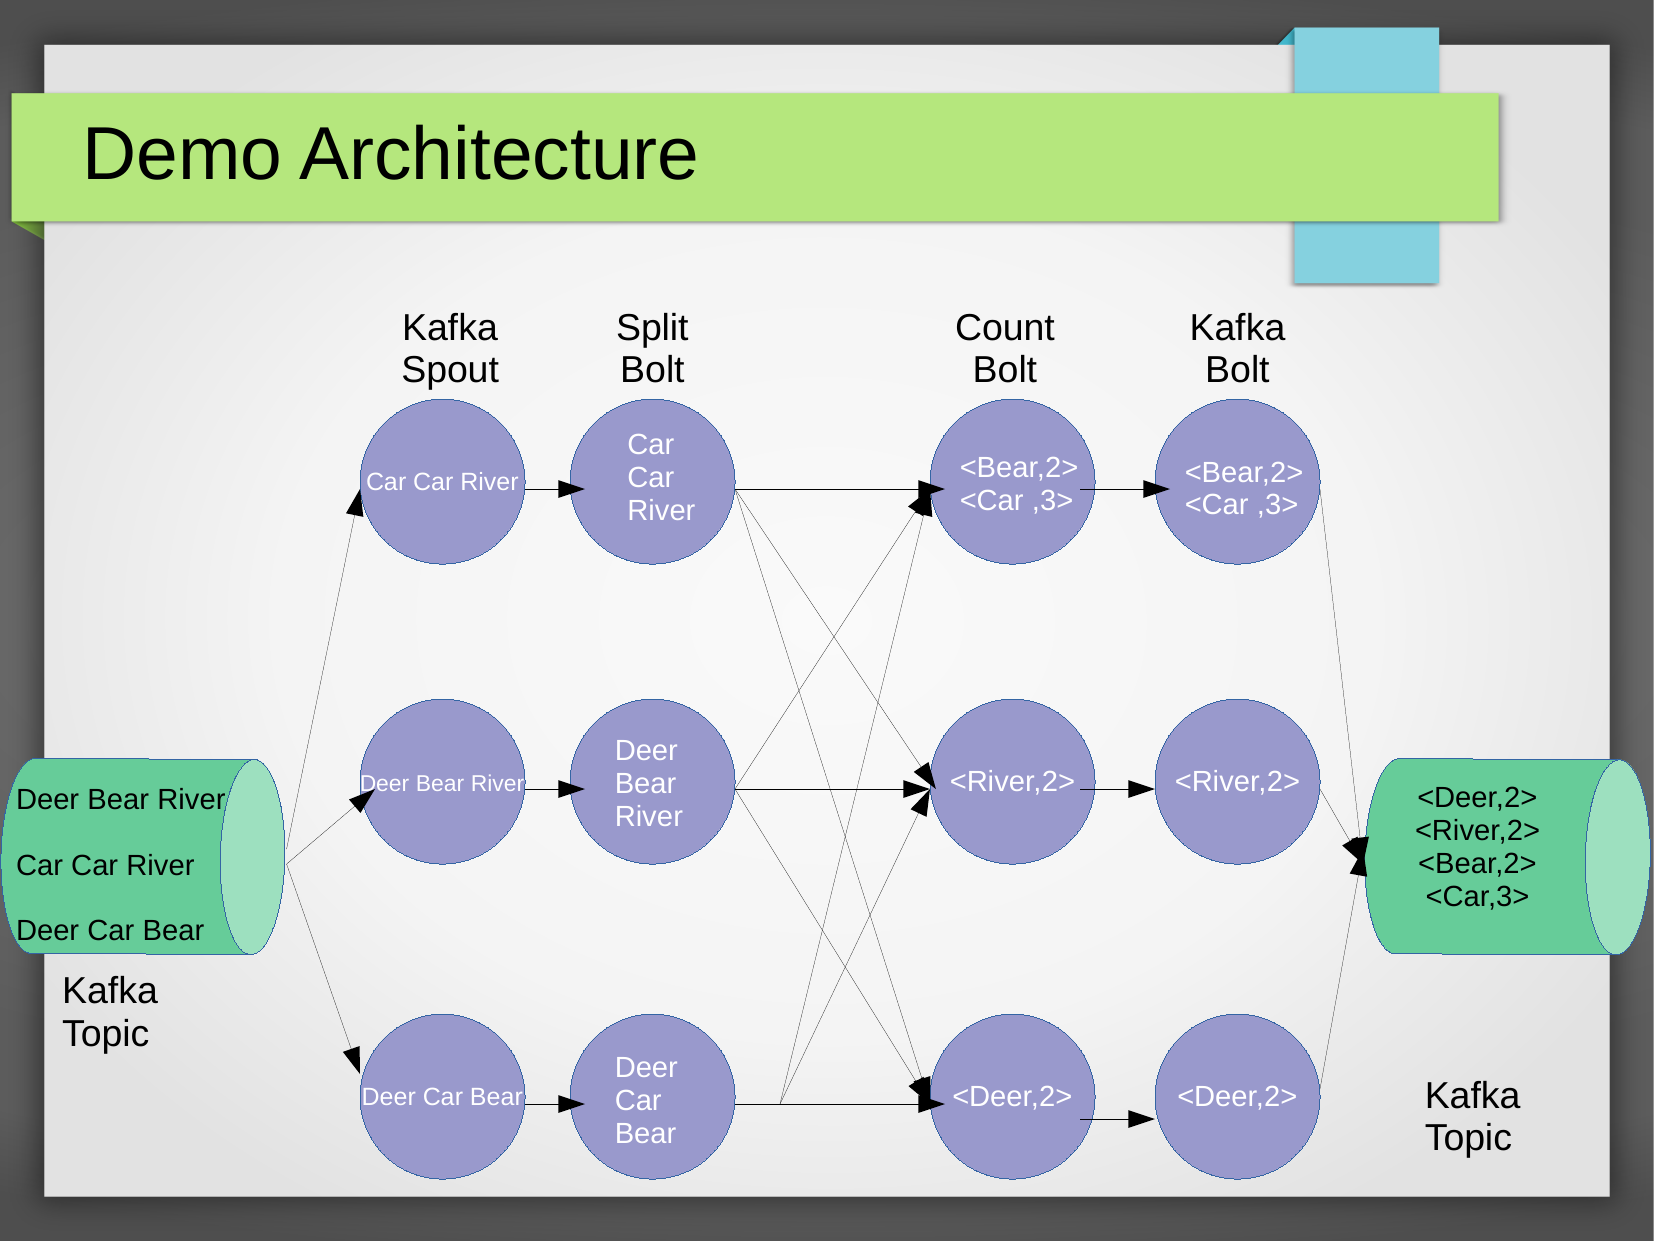

# Demo Architecture
Kafka
Spout
Split
Bolt
Count
Bolt
Kafka
Bolt
Car Car River
Car
Car
River
<Bear,2>
<Car ,3>
<Bear,2>
<Car ,3>
<River,2>
<River,2>
Deer Bear River
Deer
Bear
River
<Deer,2>
<River,2>
<Bear,2>
<Car,3>
Deer Bear River
Car Car River
Deer Car Bear
Kafka
Topic
Deer Car Bear
<Deer,2>
<Deer,2>
Deer Car Bear
Kafka
Topic